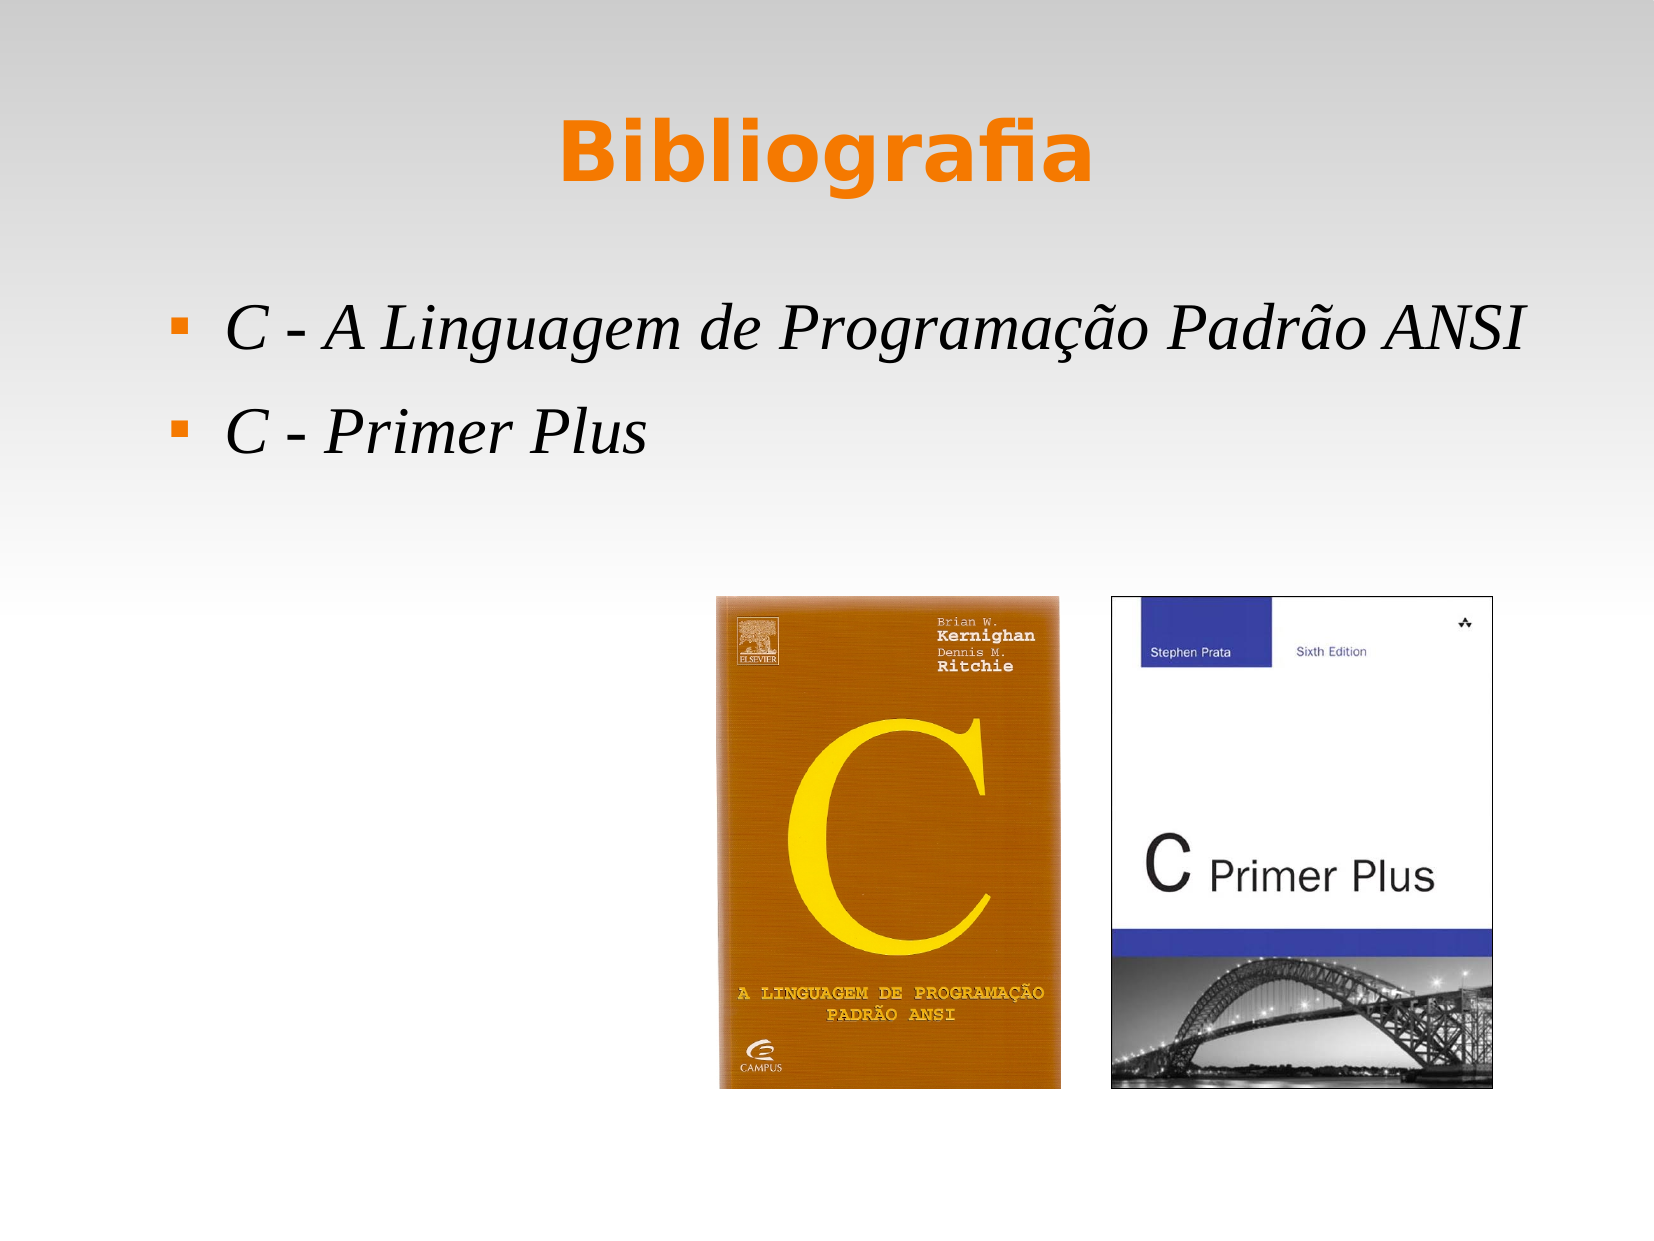

# Bibliografia
C - A Linguagem de Programação Padrão ANSI
C - Primer Plus